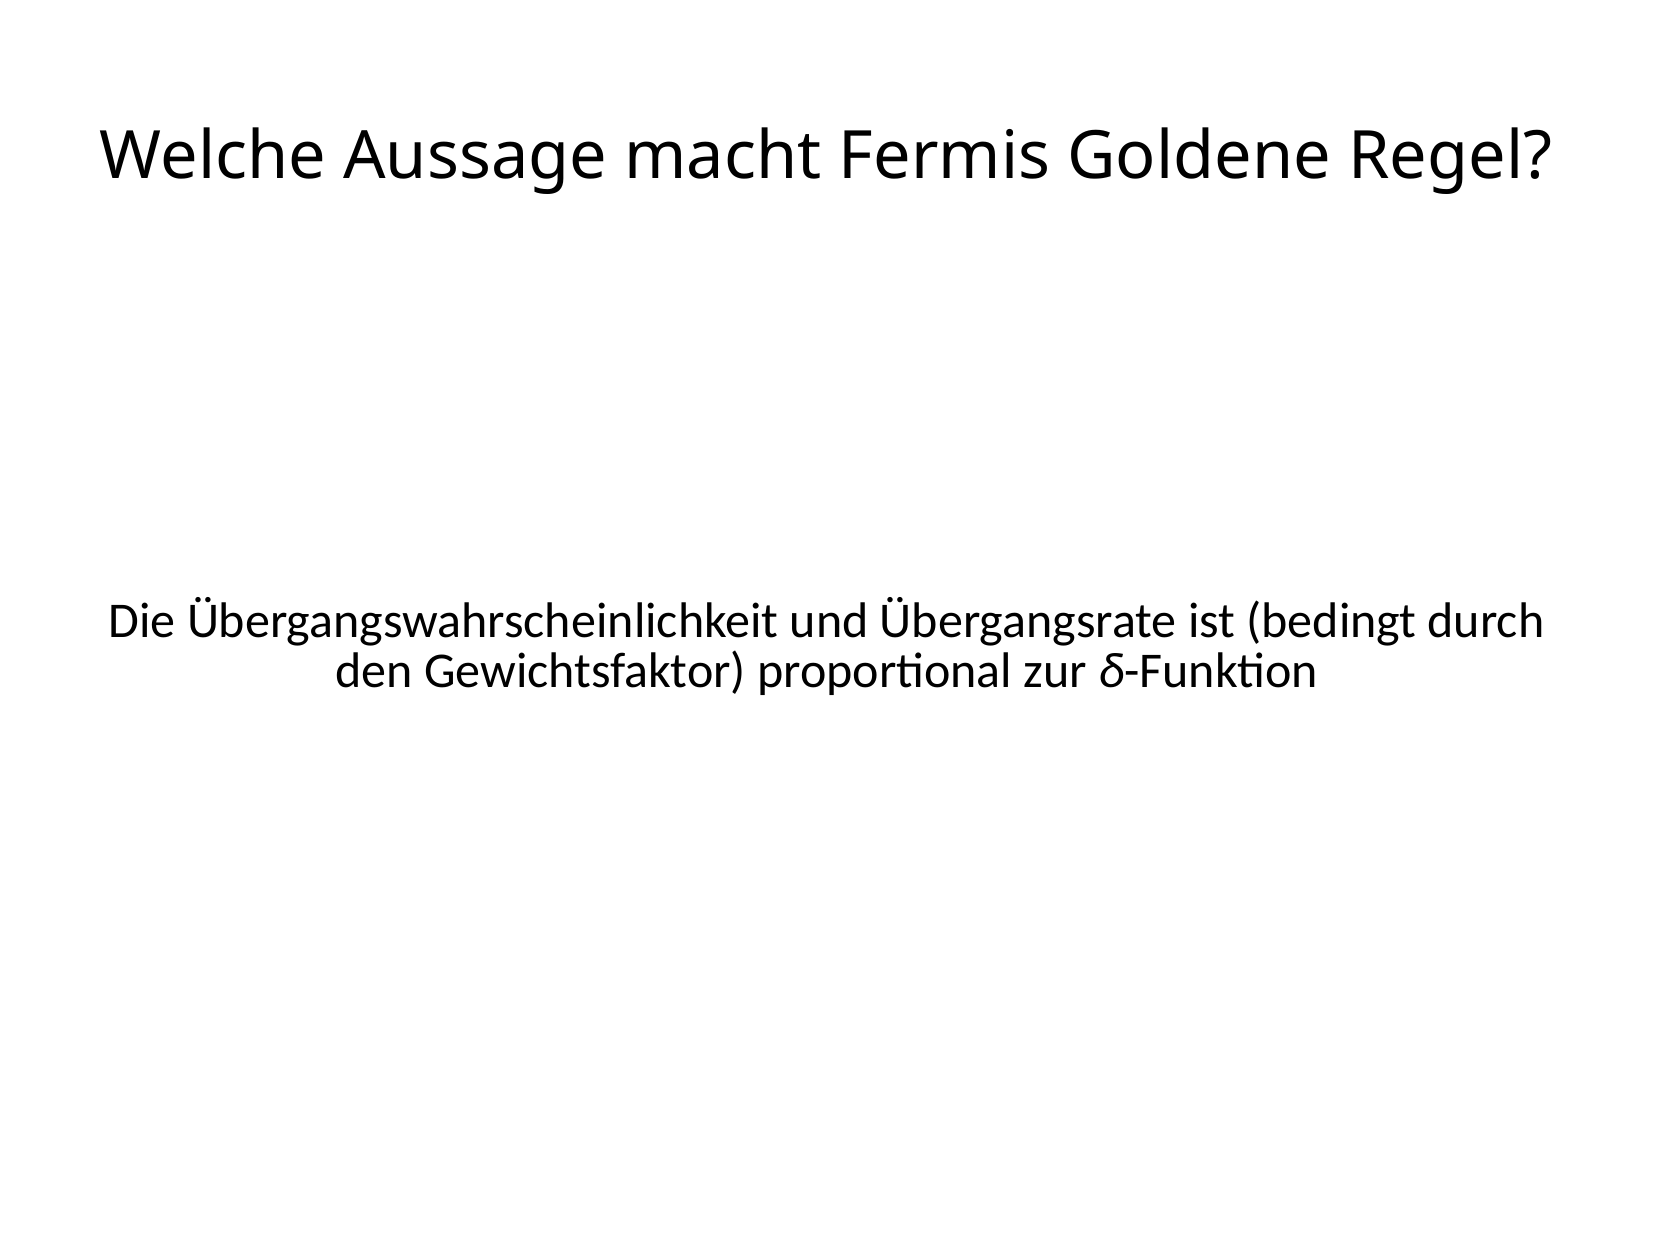

# Welche Aussage macht Fermis Goldene Regel?
Die Übergangswahrscheinlichkeit und Übergangsrate ist (bedingt durch den Gewichtsfaktor) proportional zur δ-Funktion